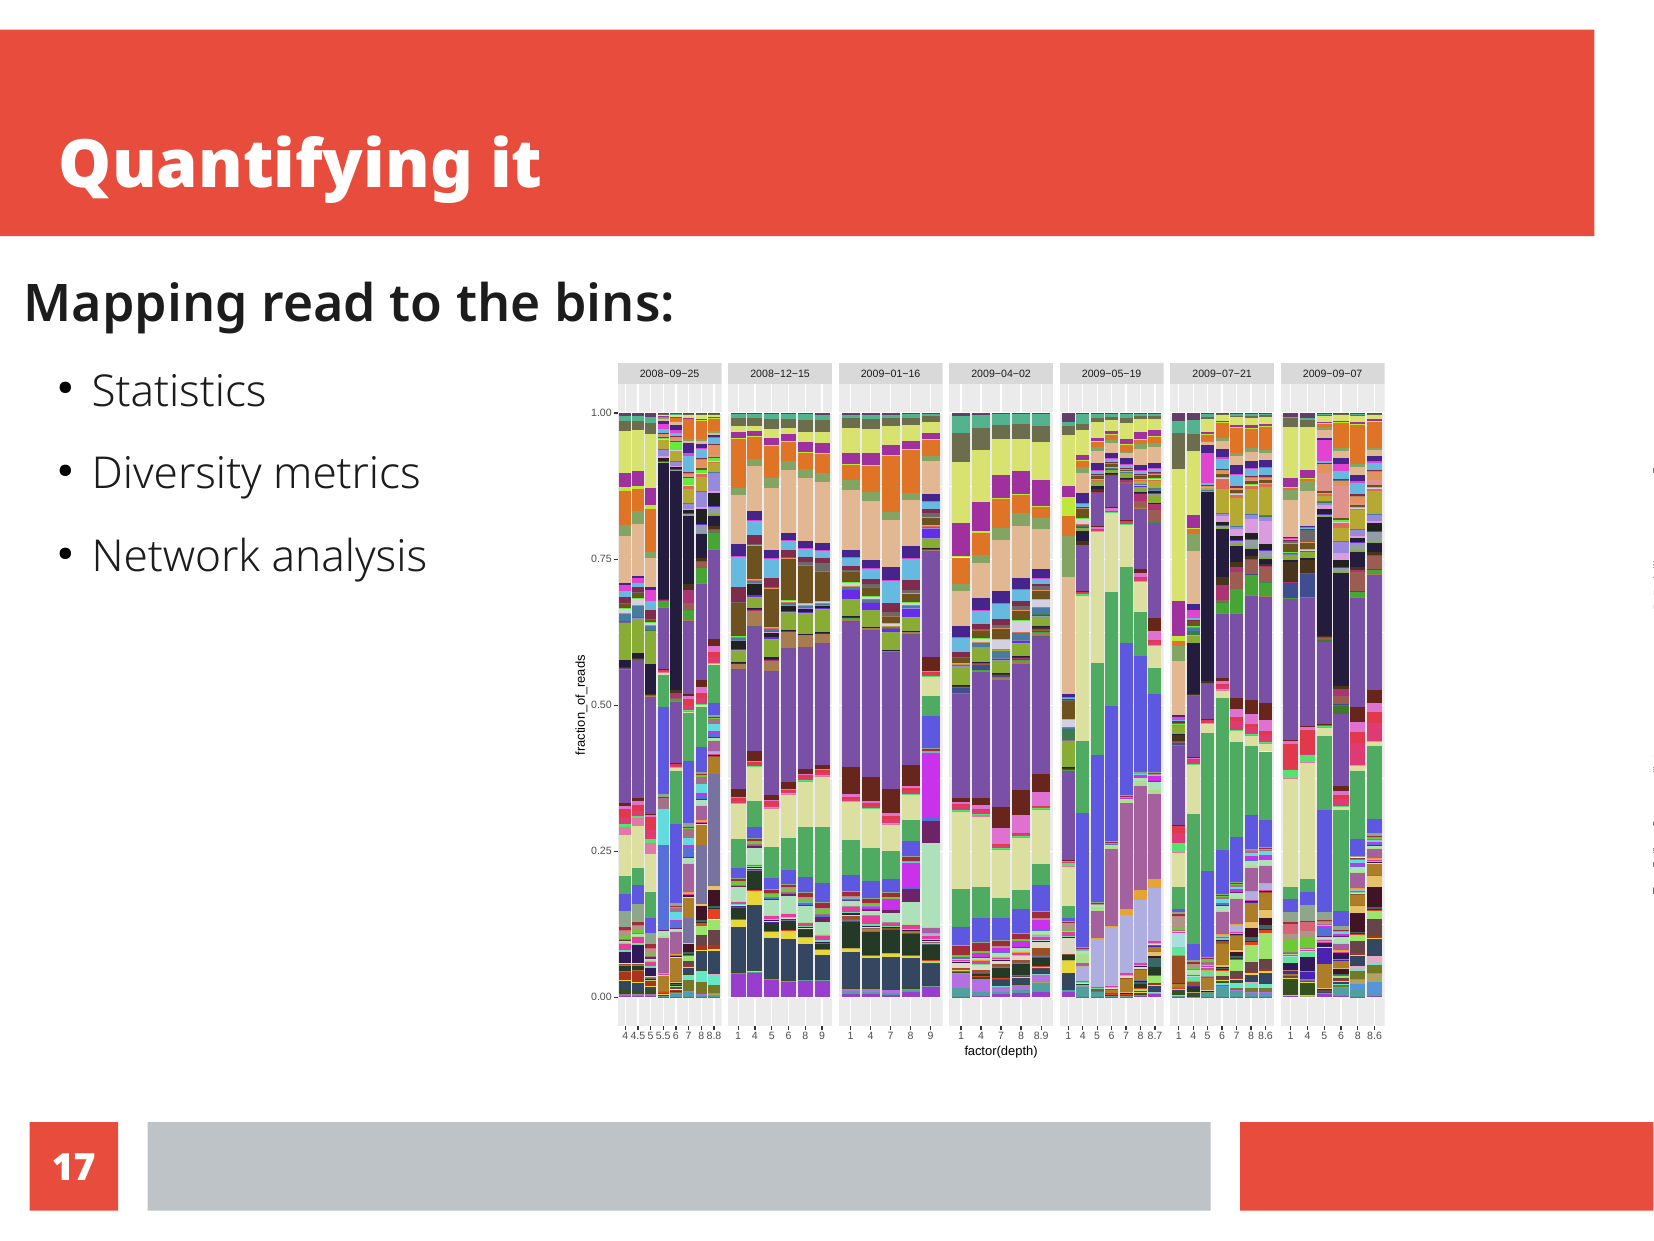

# Quantifying it
Mapping read to the bins:
Statistics
Diversity metrics
Network analysis
17